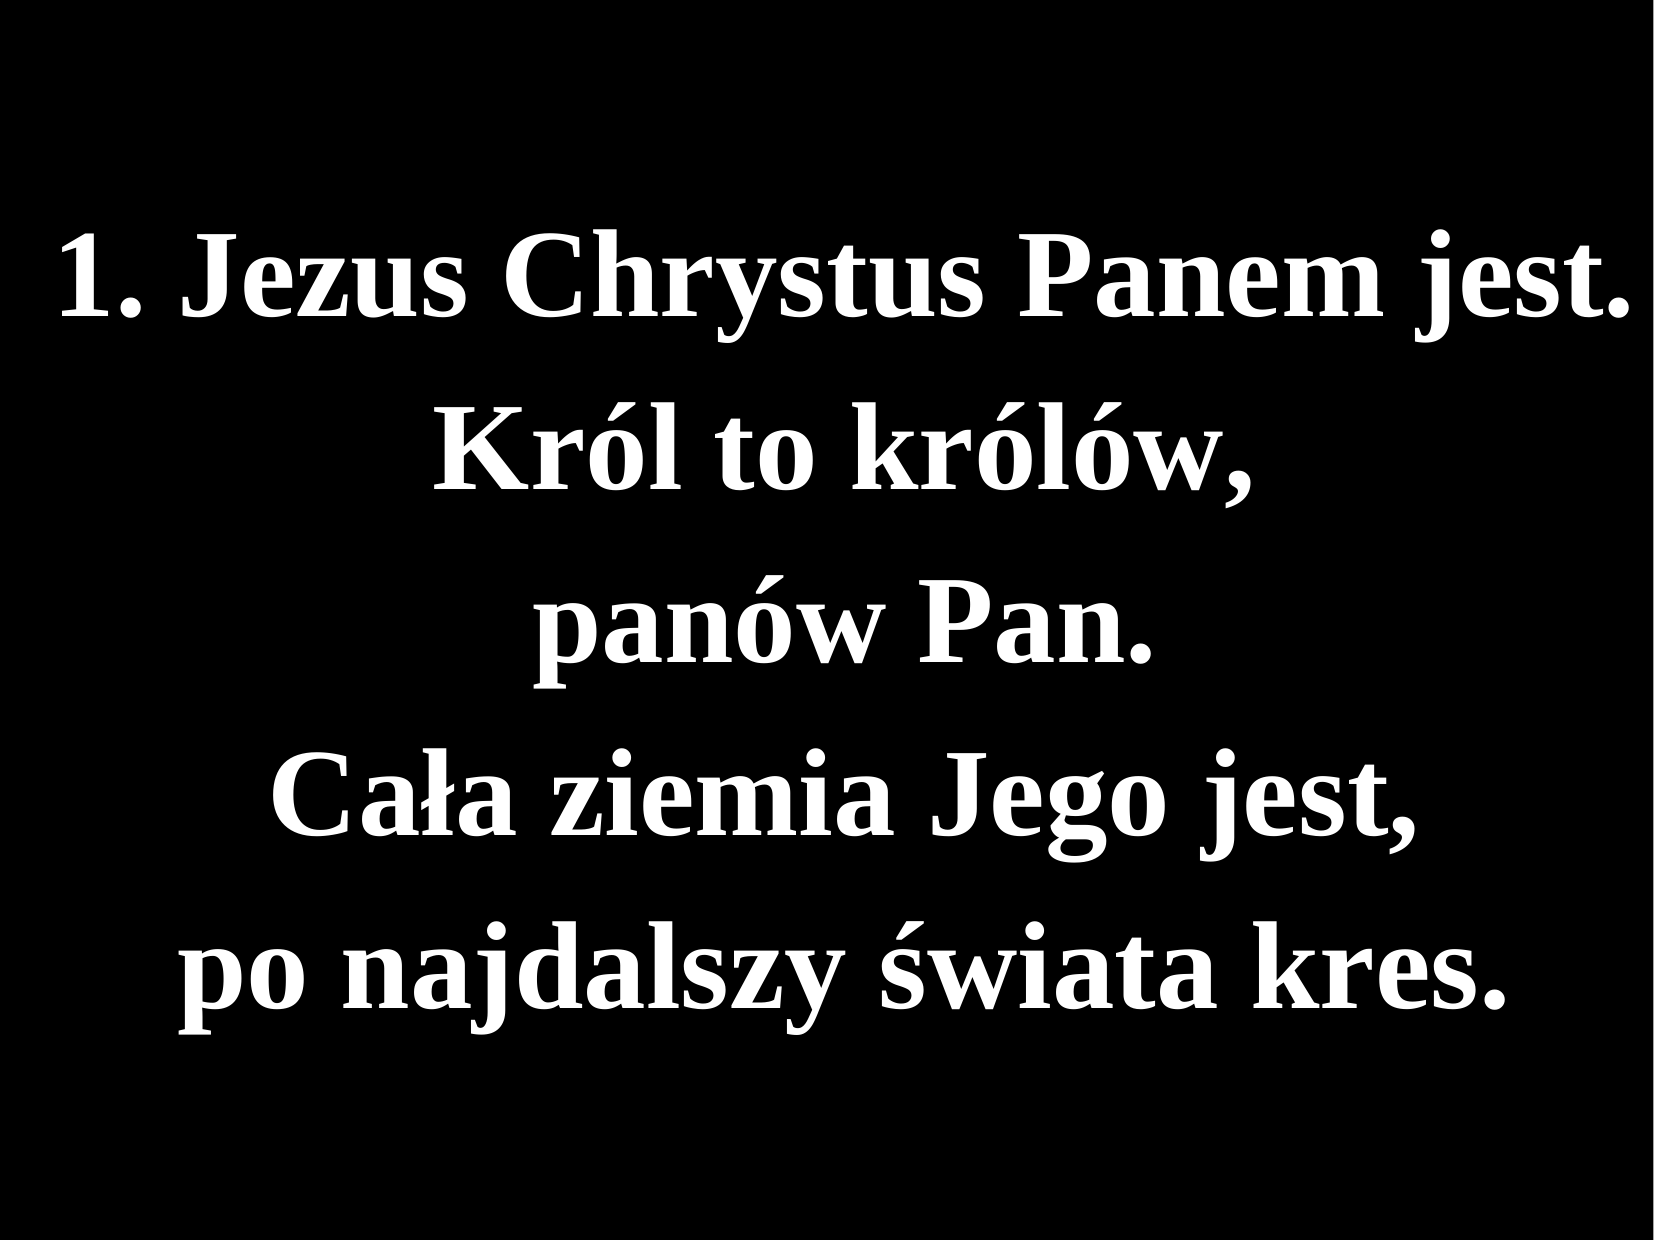

# 1. Jezus Chrystus Panem jest.
ppp
Król to królów,
ppp
panów Pan.
ppp
Cała ziemia Jego jest,
ppp
po najdalszy świata kres.